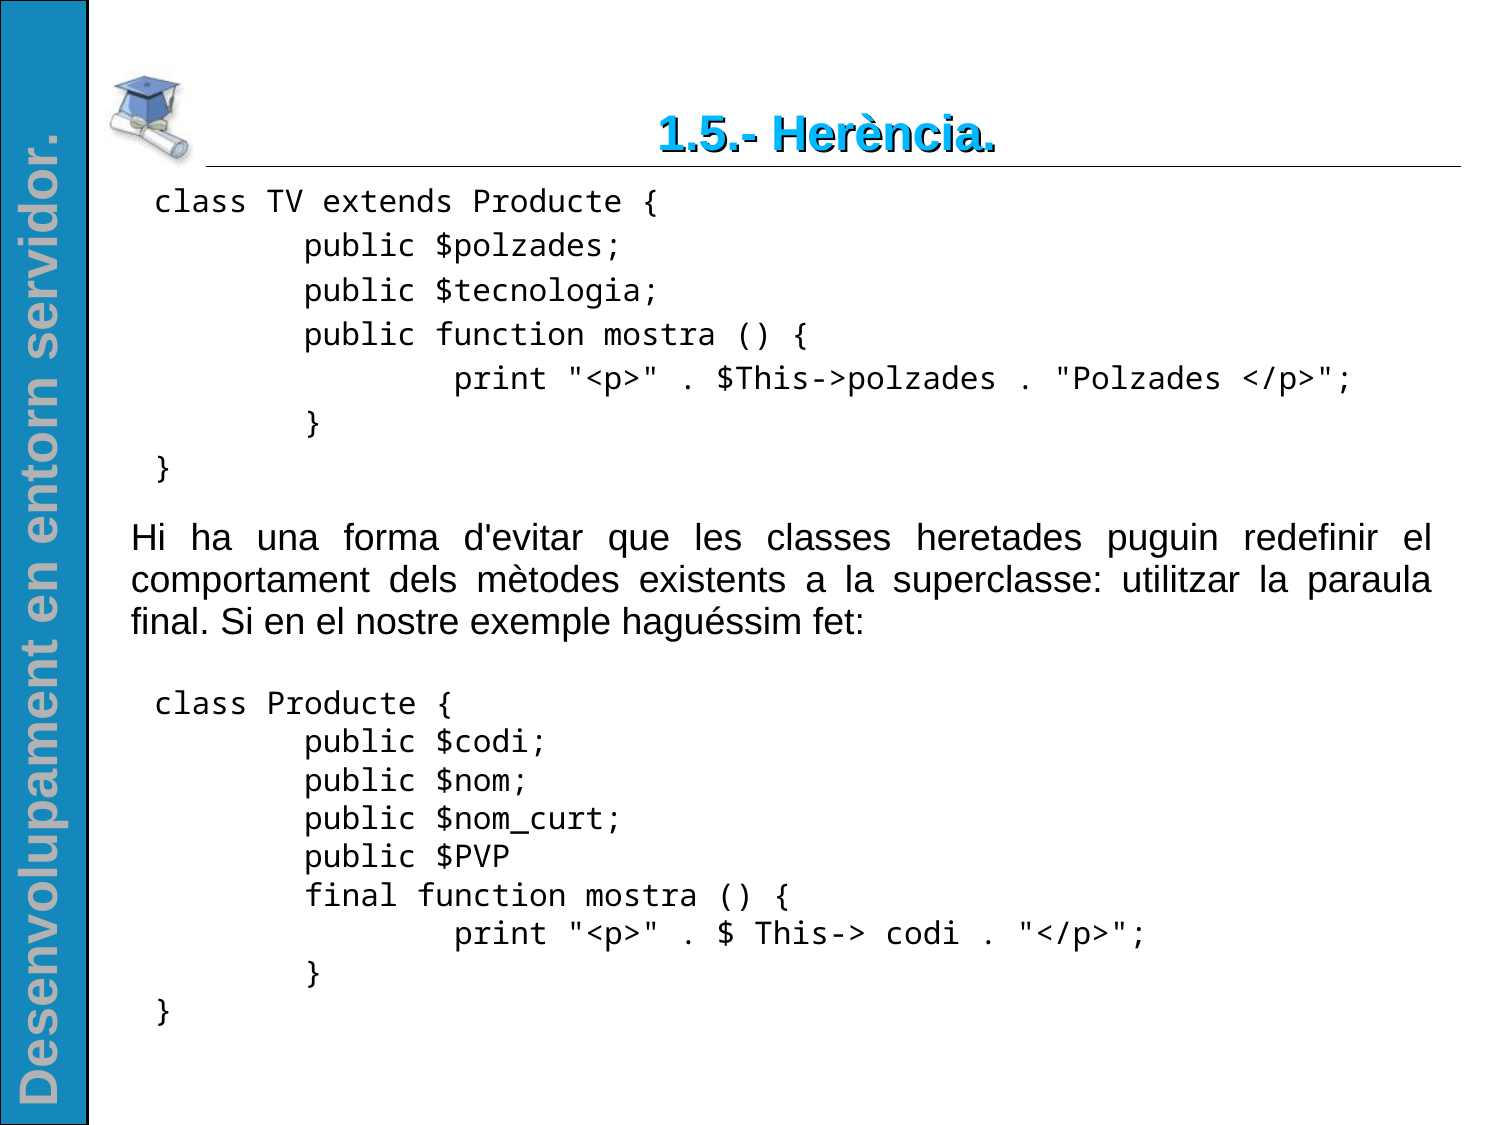

# 1.5.- Herència.
class TV extends Producte {
	public $polzades;
	public $tecnologia;
	public function mostra () {
		print "<p>" . $This->polzades . "Polzades </p>";
	}
}
Hi ha una forma d'evitar que les classes heretades puguin redefinir el comportament dels mètodes existents a la superclasse: utilitzar la paraula final. Si en el nostre exemple haguéssim fet:
class Producte {
	public $codi;
	public $nom;
	public $nom_curt;
	public $PVP
	final function mostra () {
		print "<p>" . $ This-> codi . "</p>";
	}
}